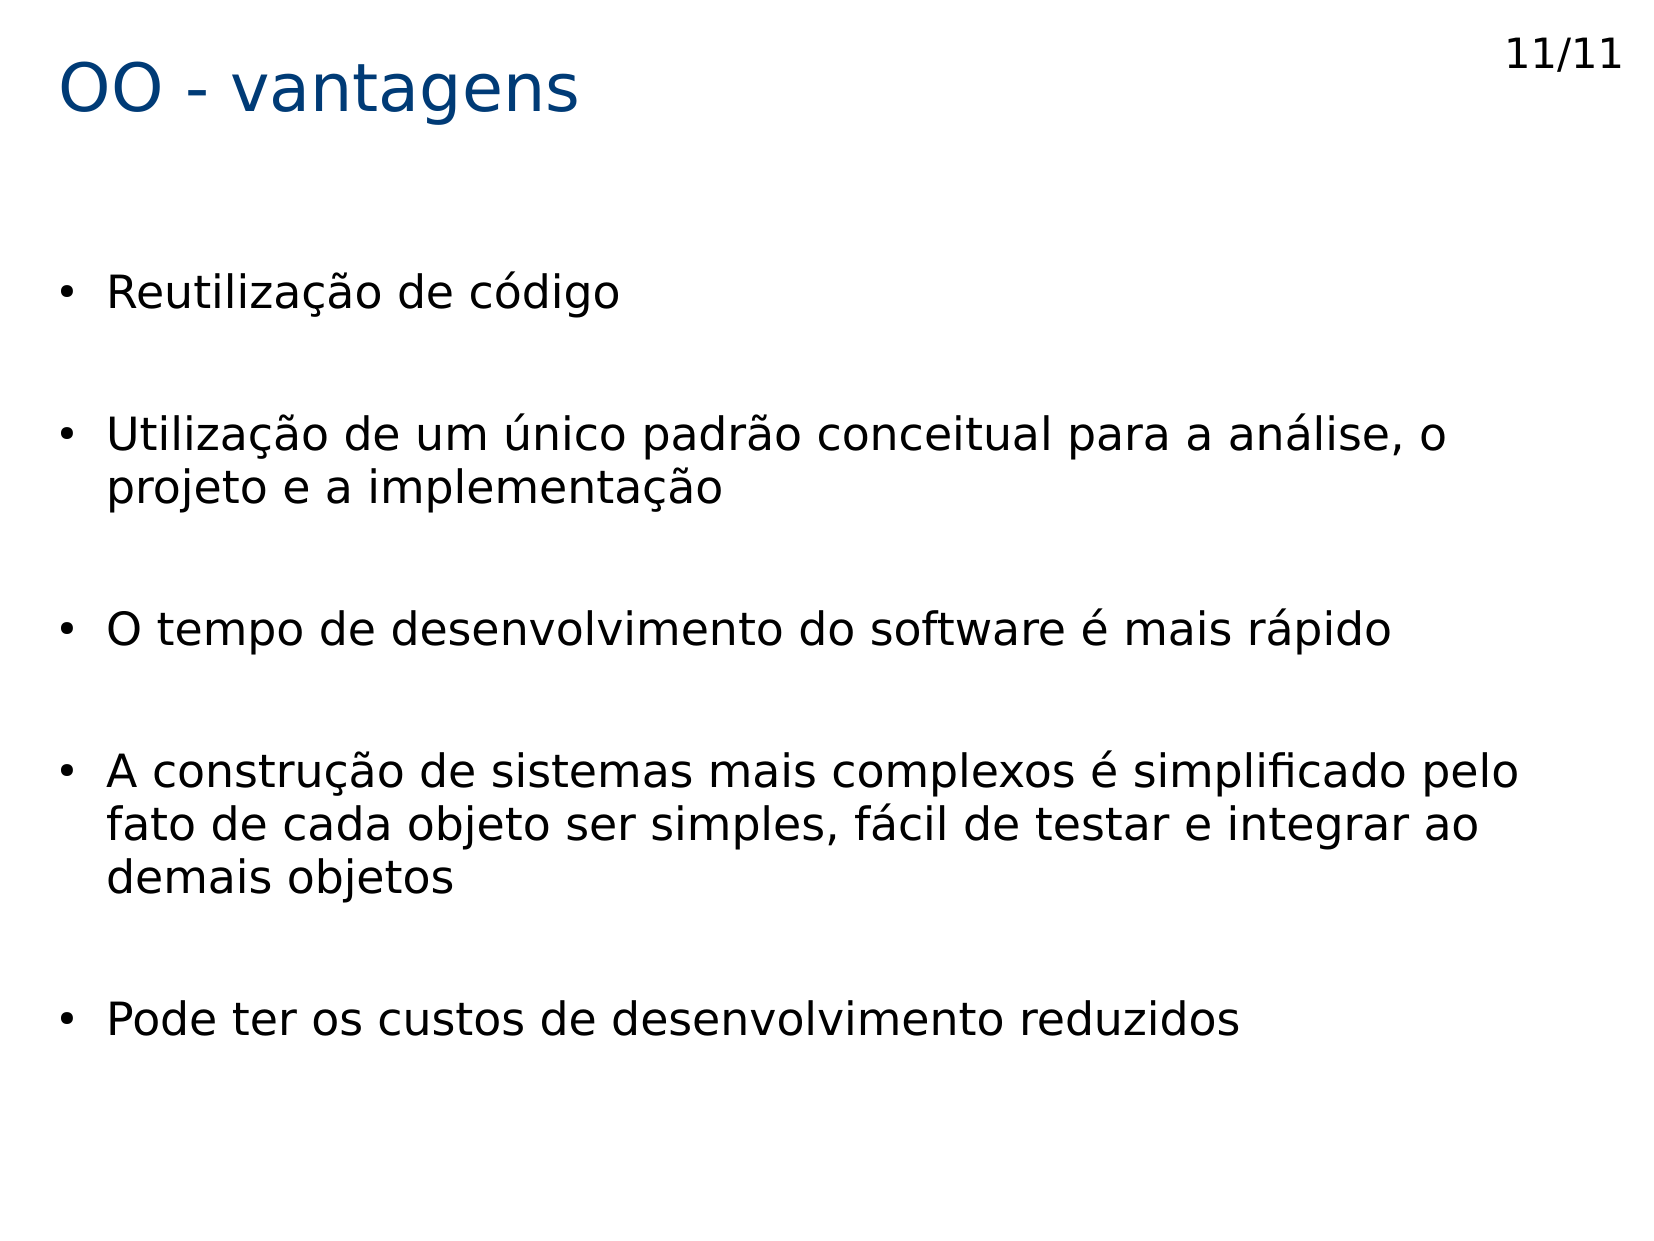

# OO - vantagens
11
Reutilização de código
Utilização de um único padrão conceitual para a análise, o projeto e a implementação
O tempo de desenvolvimento do software é mais rápido
A construção de sistemas mais complexos é simplificado pelo fato de cada objeto ser simples, fácil de testar e integrar ao demais objetos
Pode ter os custos de desenvolvimento reduzidos